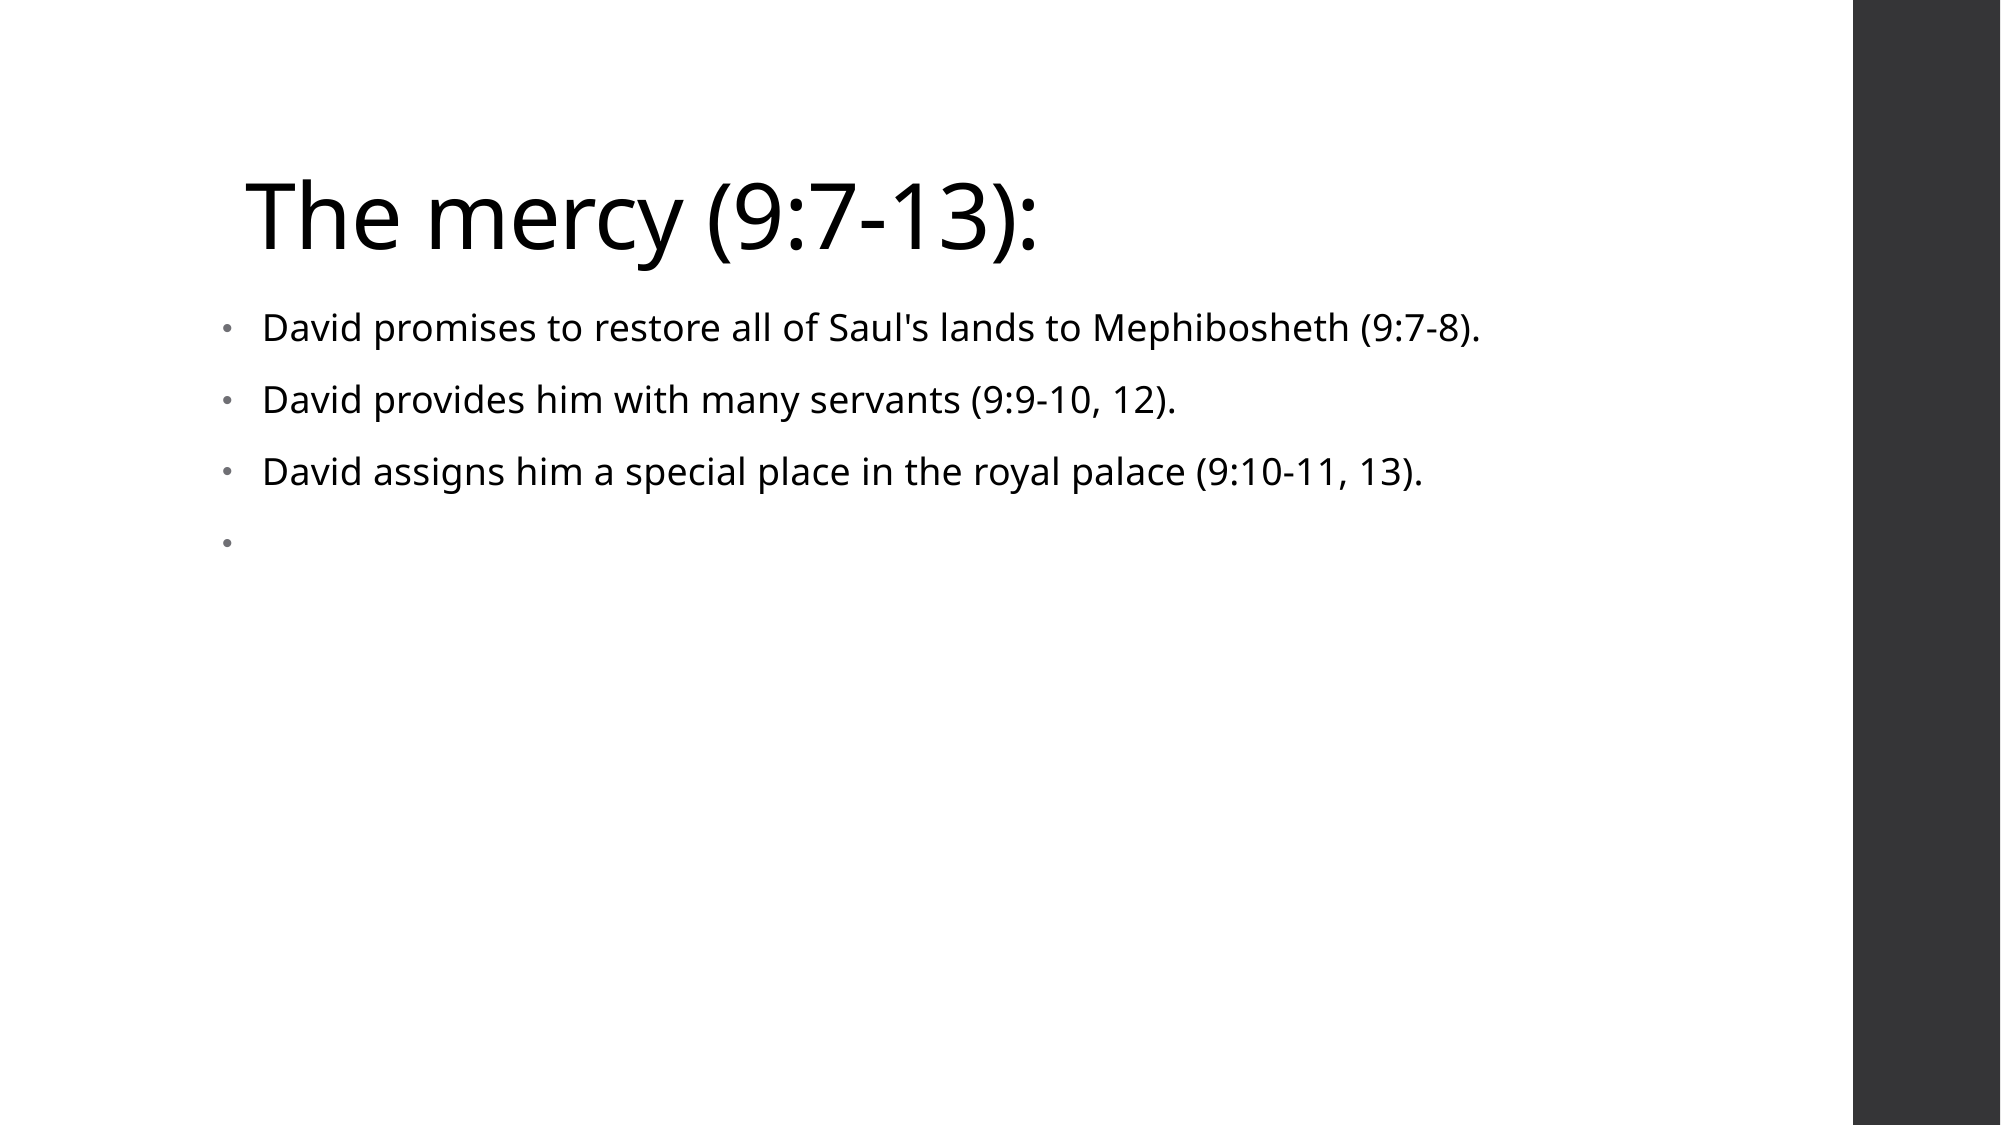

# The mercy (9:7-13):
 David promises to restore all of Saul's lands to Mephibosheth (9:7-8).
 David provides him with many servants (9:9-10, 12).
 David assigns him a special place in the royal palace (9:10-11, 13).